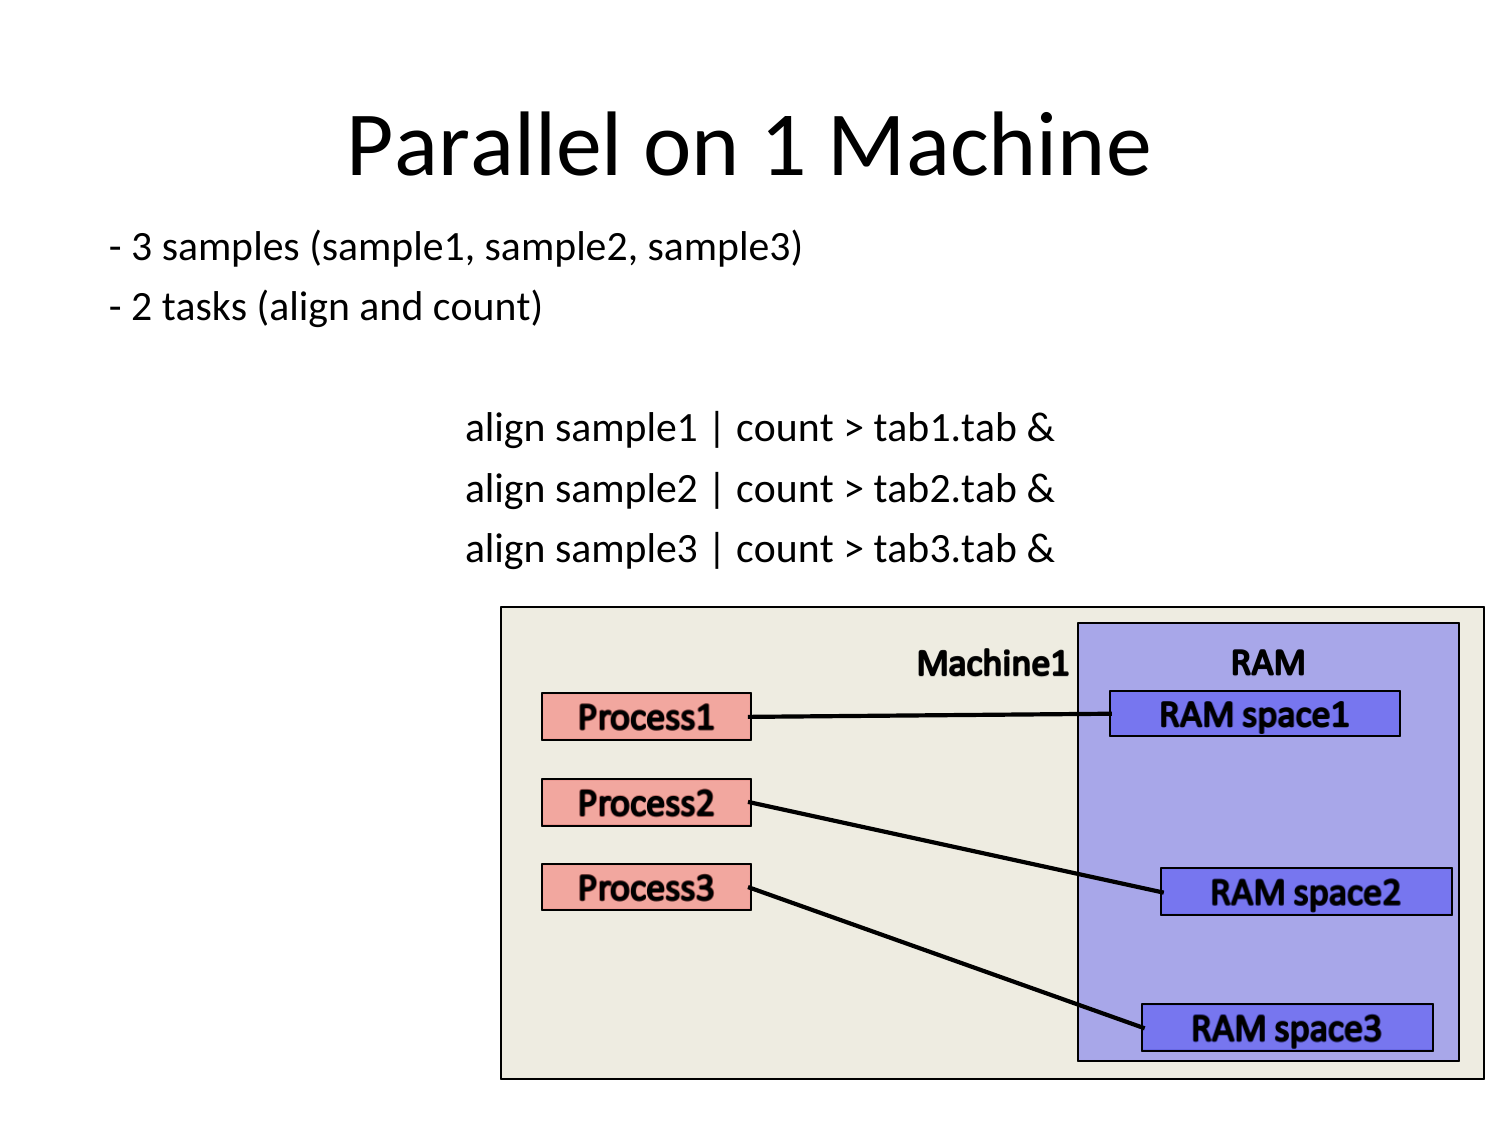

# Parallel on 1 Machine
 - 3 samples (sample1, sample2, sample3)
 - 2 tasks (align and count)
					align sample1 | count > tab1.tab &
					align sample2 | count > tab2.tab &
					align sample3 | count > tab3.tab &